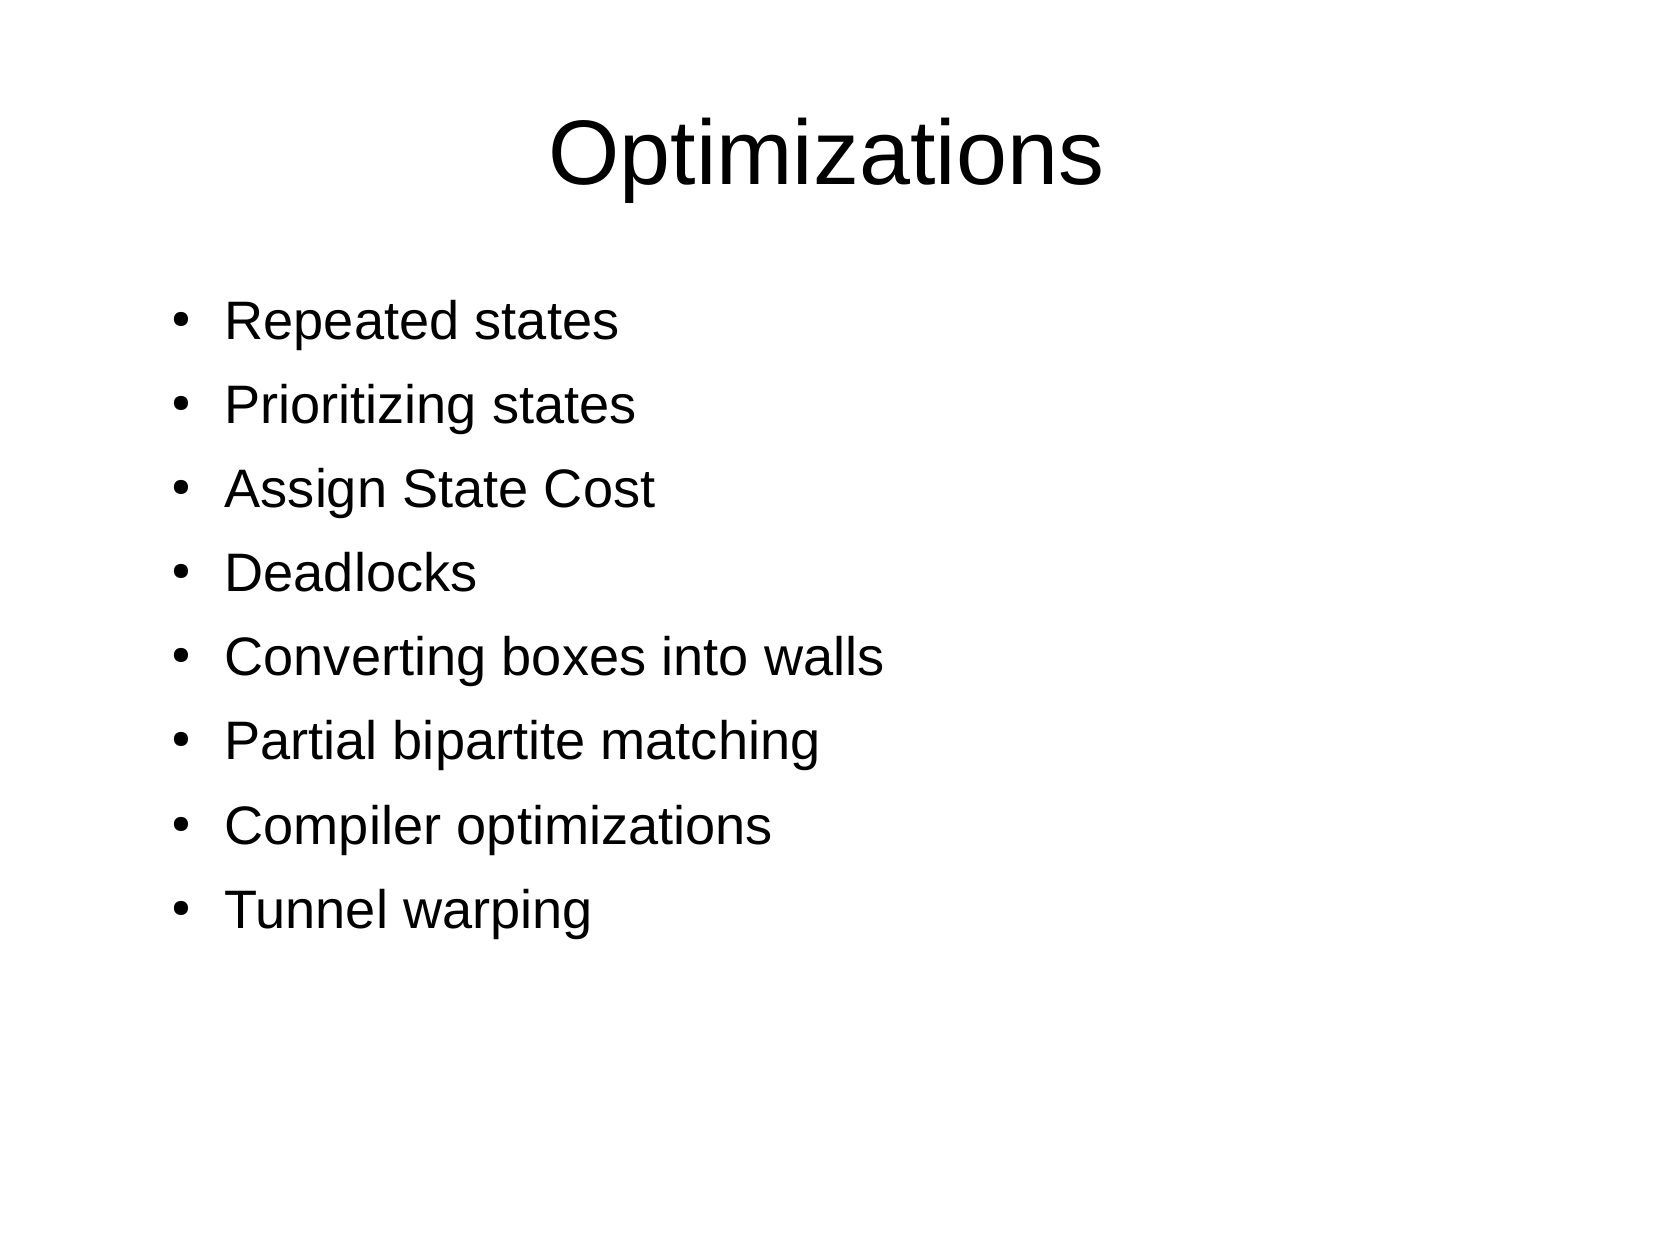

# Optimizations
Repeated states
Prioritizing states
Assign State Cost
Deadlocks
Converting boxes into walls
Partial bipartite matching
Compiler optimizations
Tunnel warping